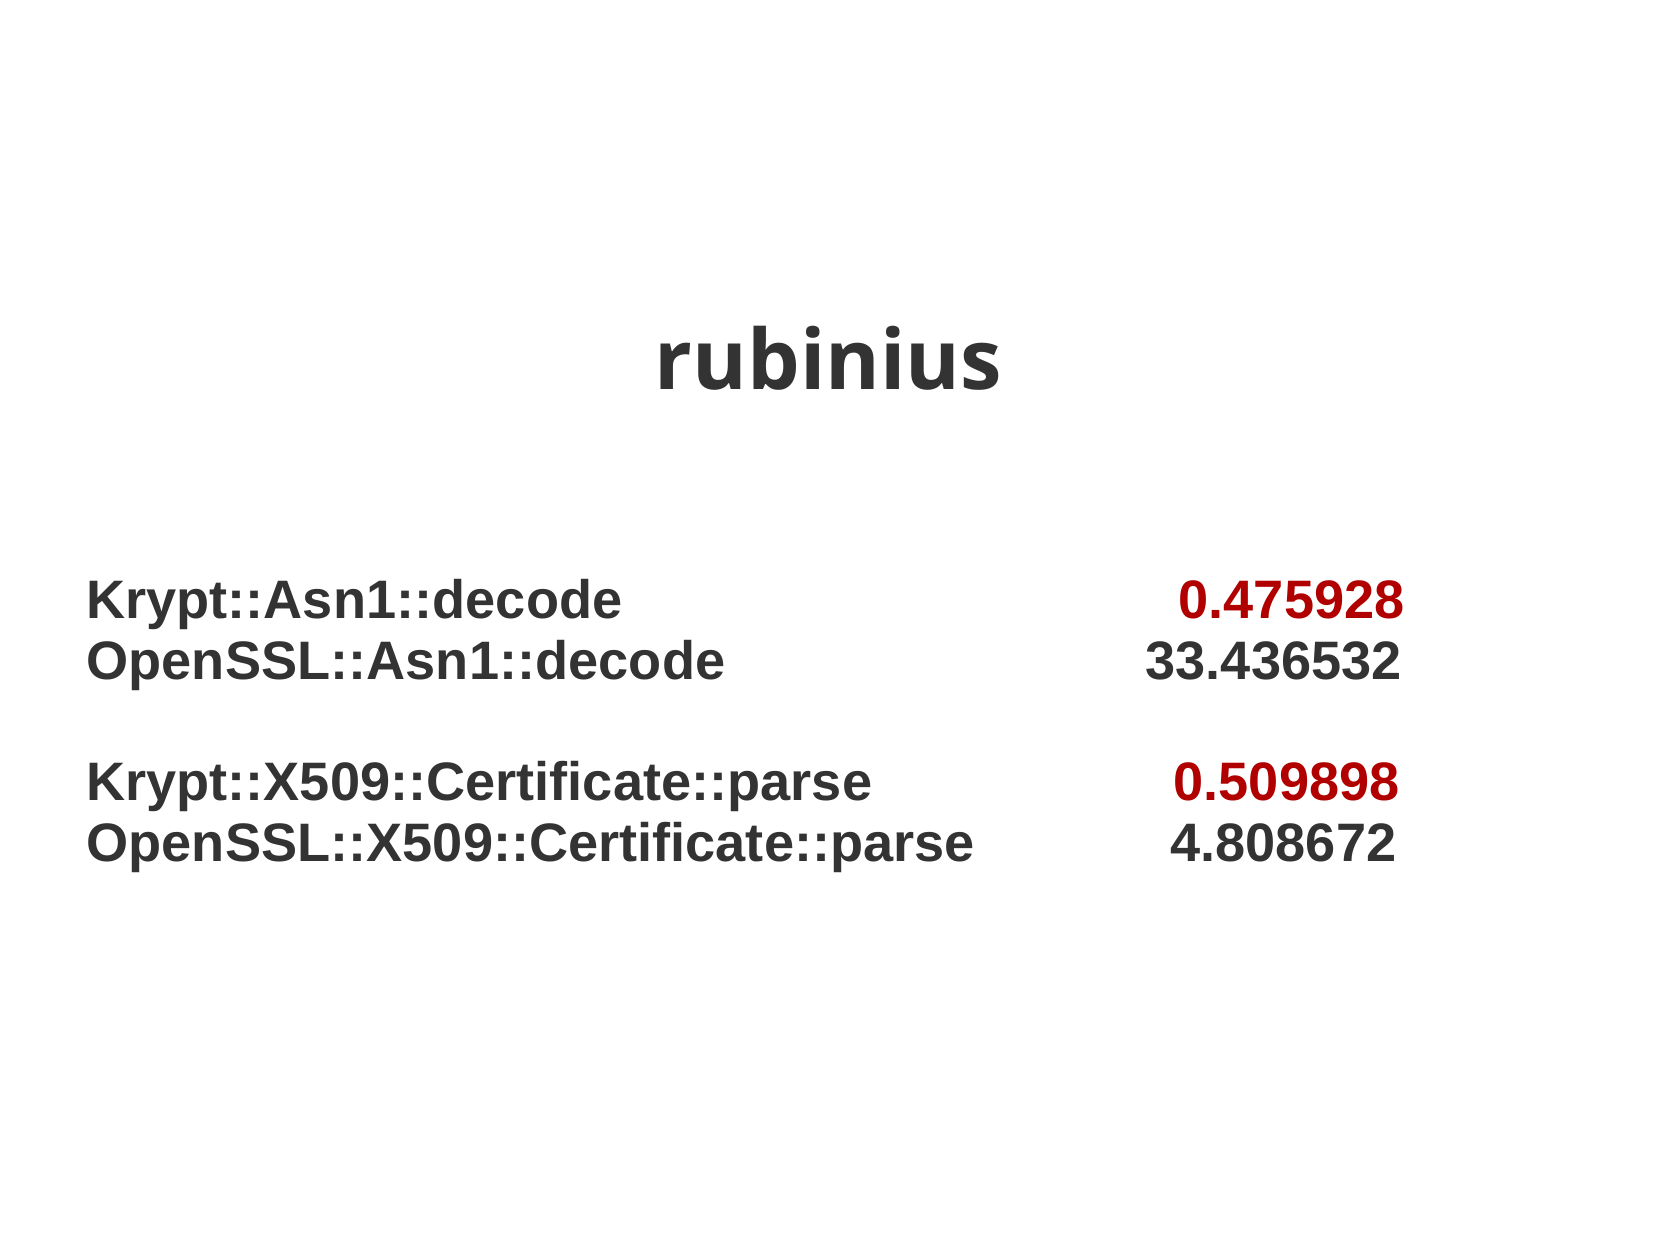

#
rubinius
Krypt::Asn1::decode 0.475928
OpenSSL::Asn1::decode 33.436532
Krypt::X509::Certificate::parse 0.509898
OpenSSL::X509::Certificate::parse 4.808672